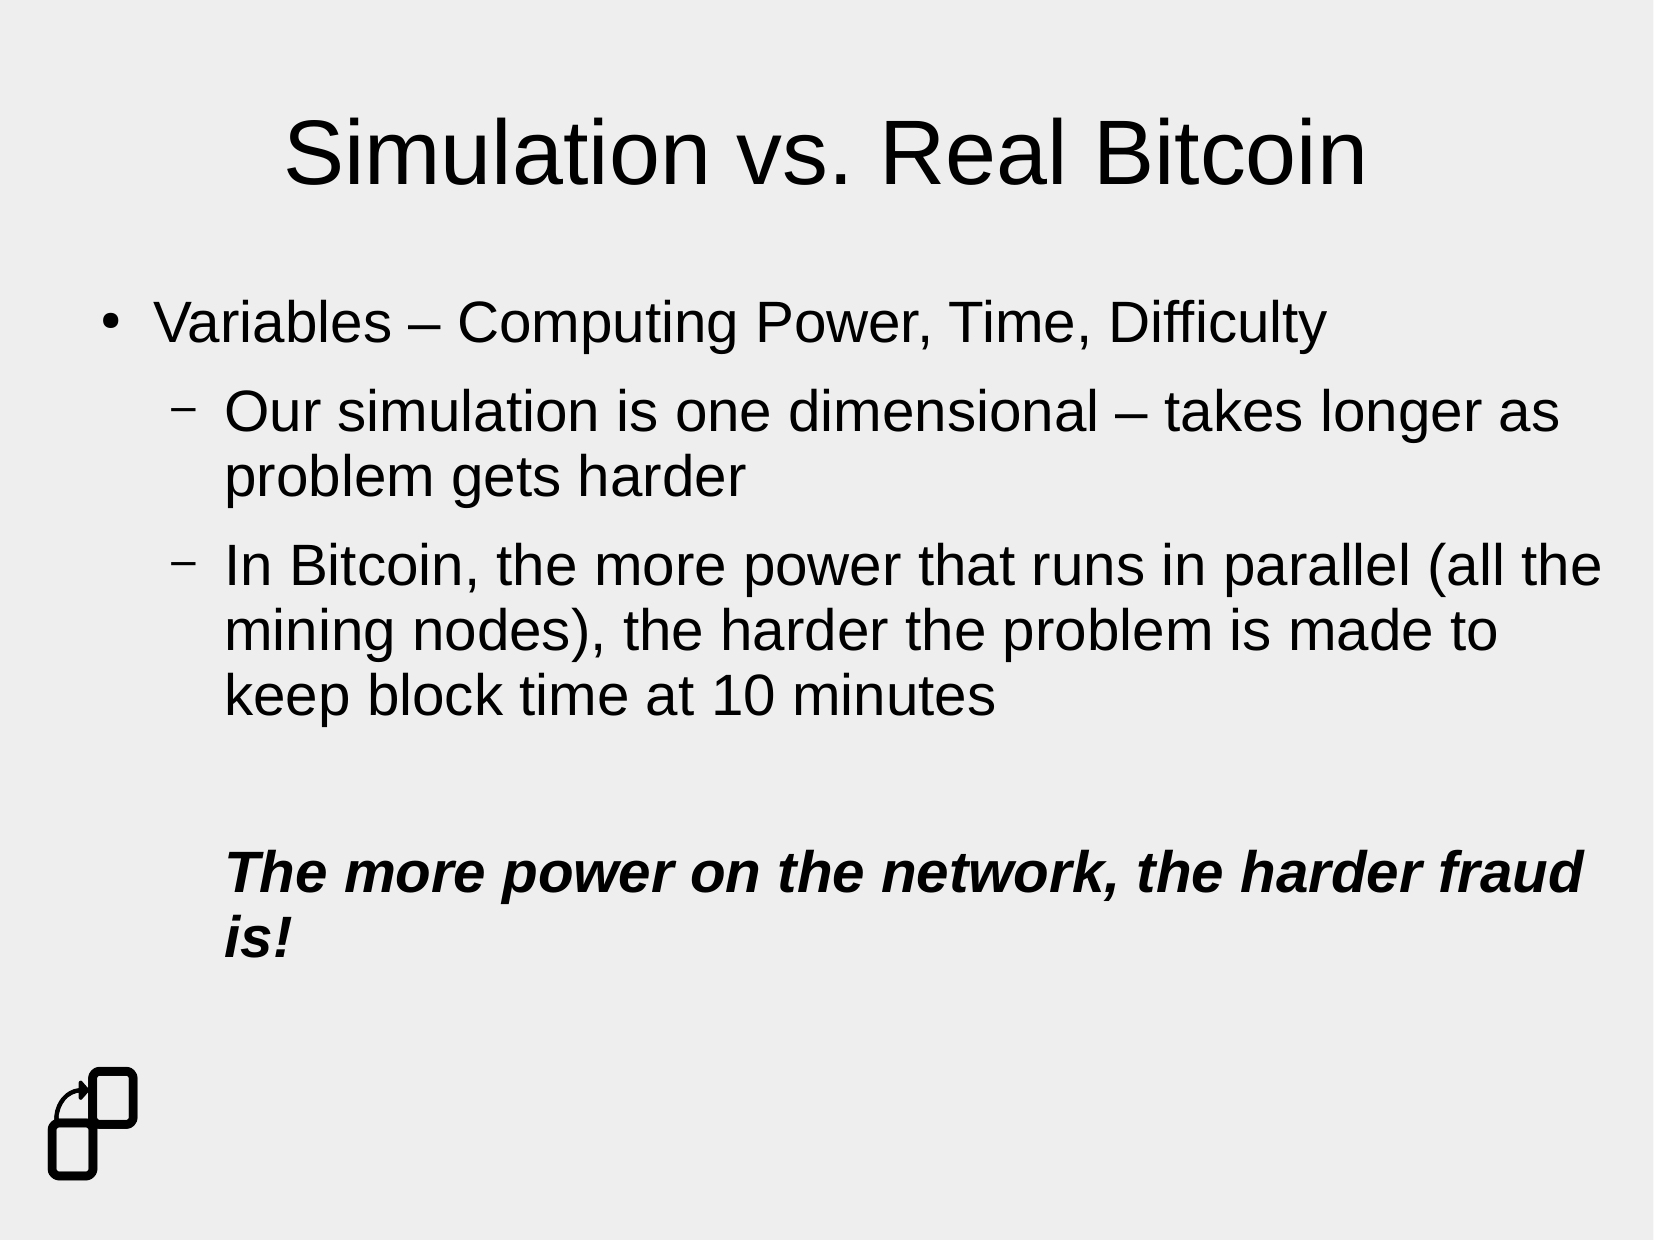

# Simulation vs. Real Bitcoin
Variables – Computing Power, Time, Difficulty
Our simulation is one dimensional – takes longer as problem gets harder
In Bitcoin, the more power that runs in parallel (all the mining nodes), the harder the problem is made to keep block time at 10 minutes
The more power on the network, the harder fraud is!